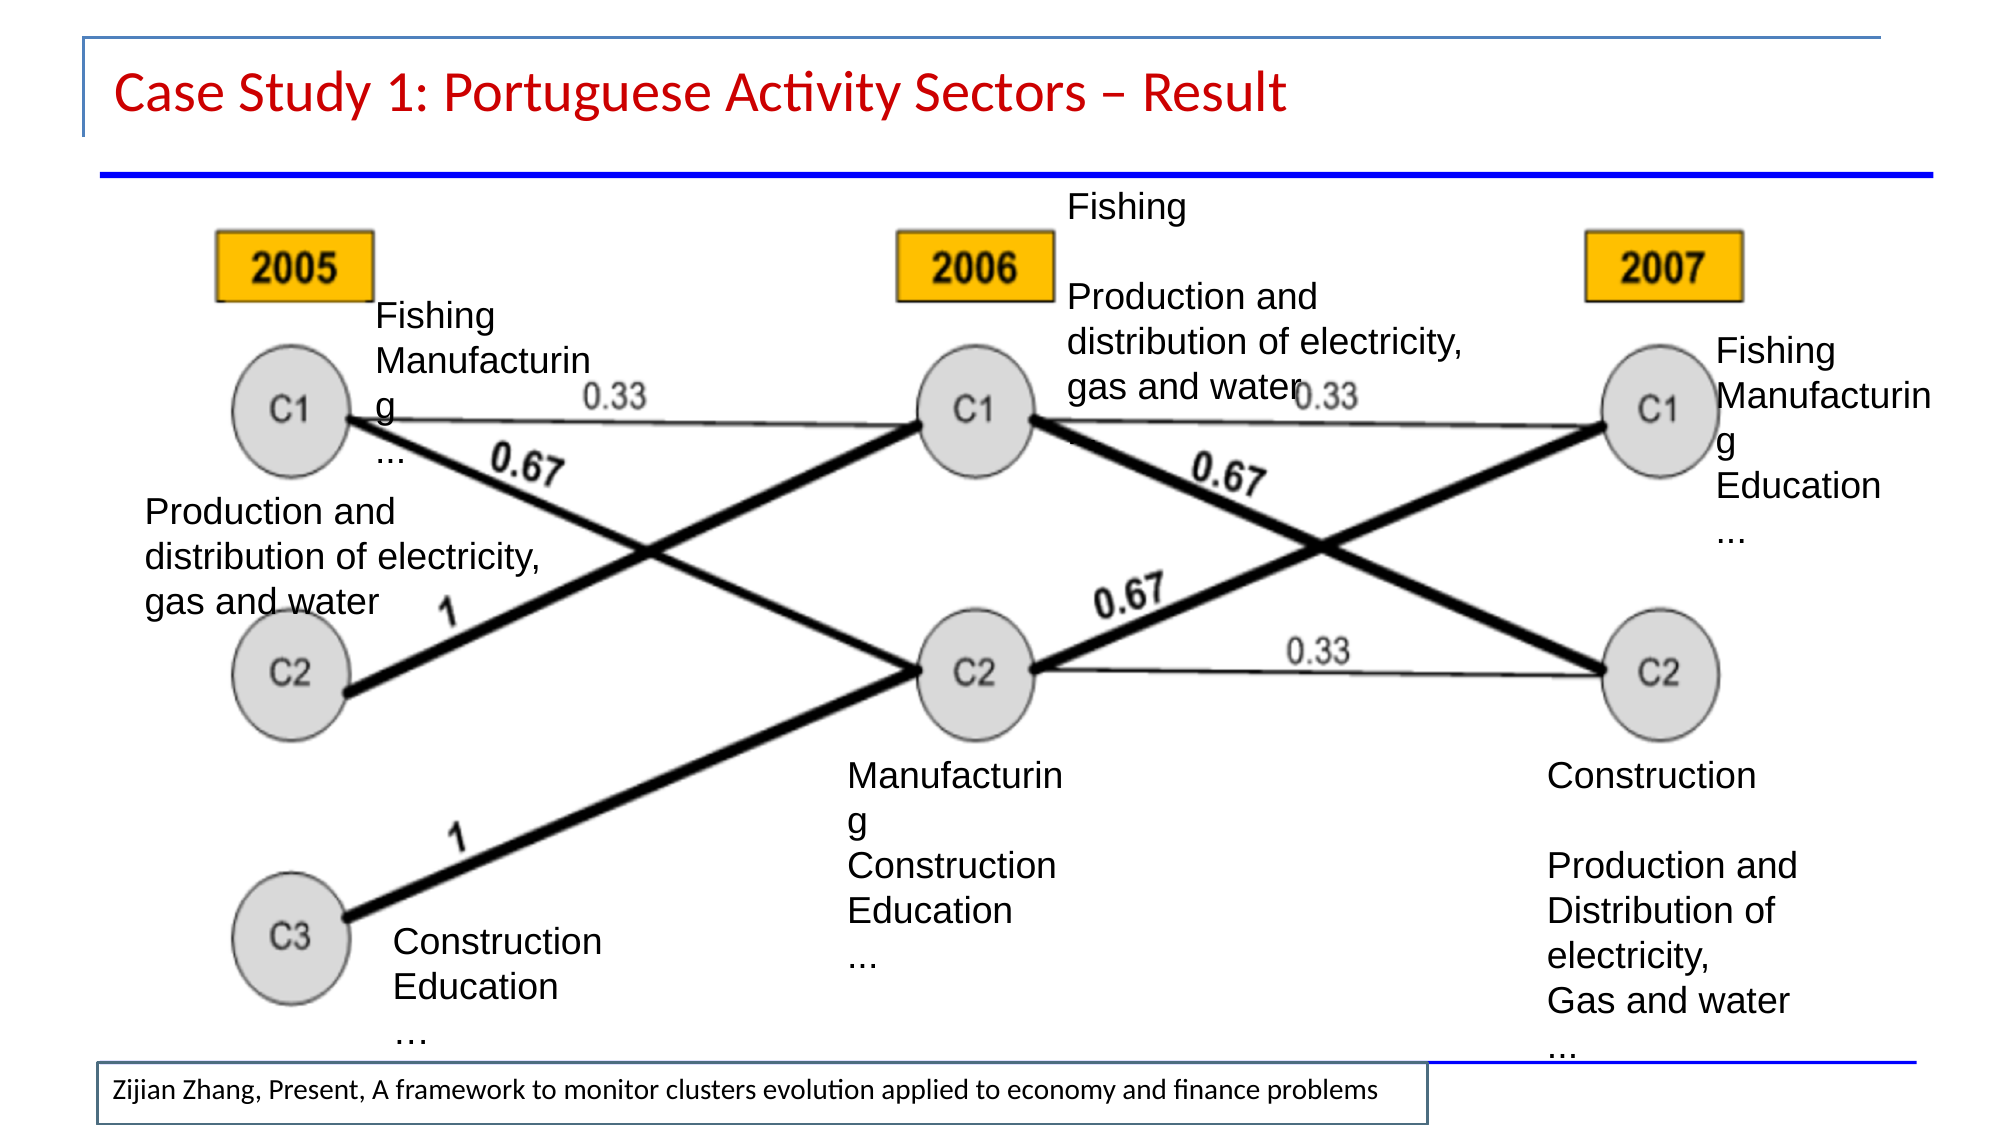

Case Study 1: Portuguese Activity Sectors – Result
Fishing
Production and
distribution of electricity,
gas and water
...
Fishing
Manufacturing
...
Fishing
Manufacturing
Education
...
Production and
distribution of electricity,
gas and water
Manufacturing
Construction
Education
...
Construction
Production and
Distribution of electricity,
Gas and water
...
Construction
Education
…
Zijian Zhang, Present, A framework to monitor clusters evolution applied to economy and finance problems